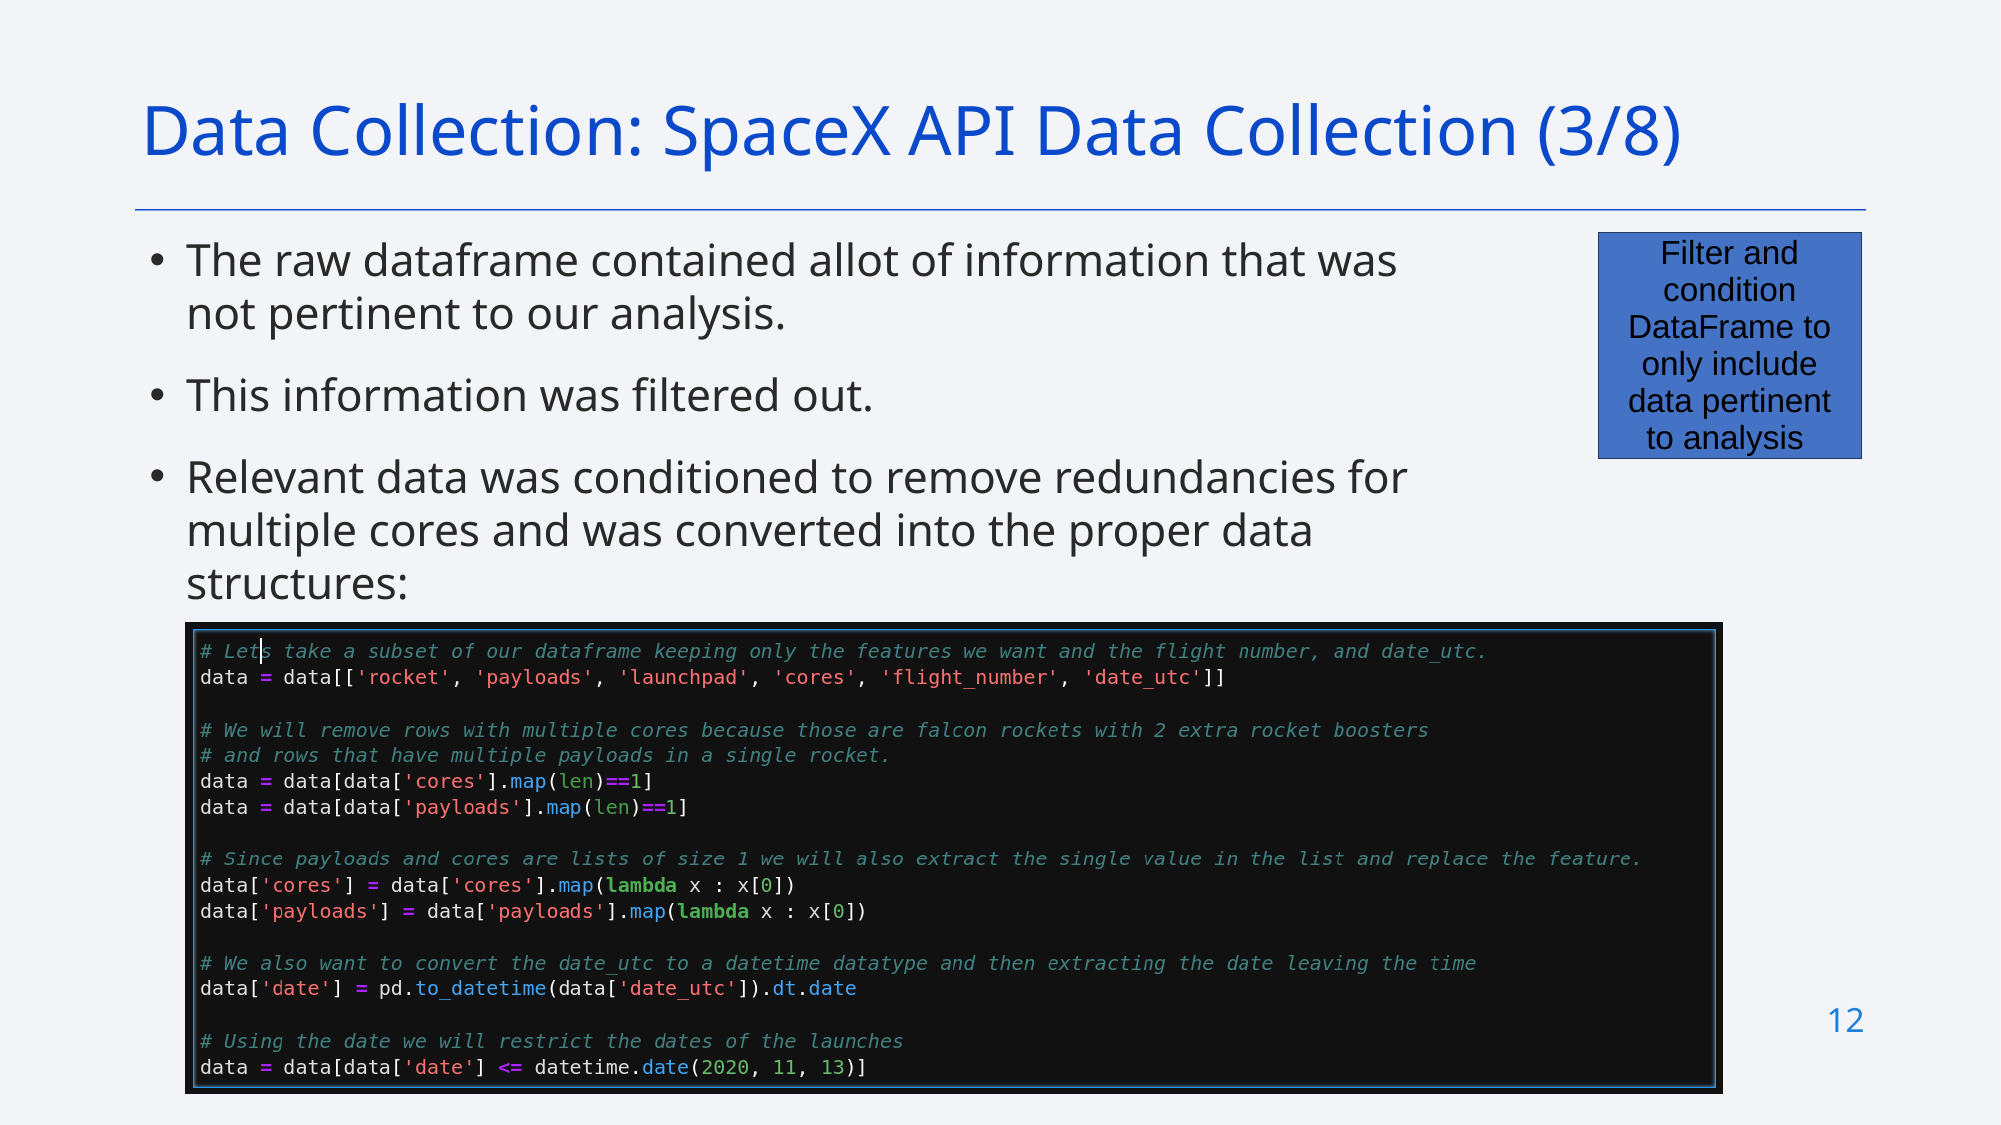

Data Collection: SpaceX API Data Collection (3/8)
# The raw dataframe contained allot of information that was not pertinent to our analysis.
This information was filtered out.
Relevant data was conditioned to remove redundancies for multiple cores and was converted into the proper data structures:
Filter and condition DataFrame to only include data pertinent to analysis
12